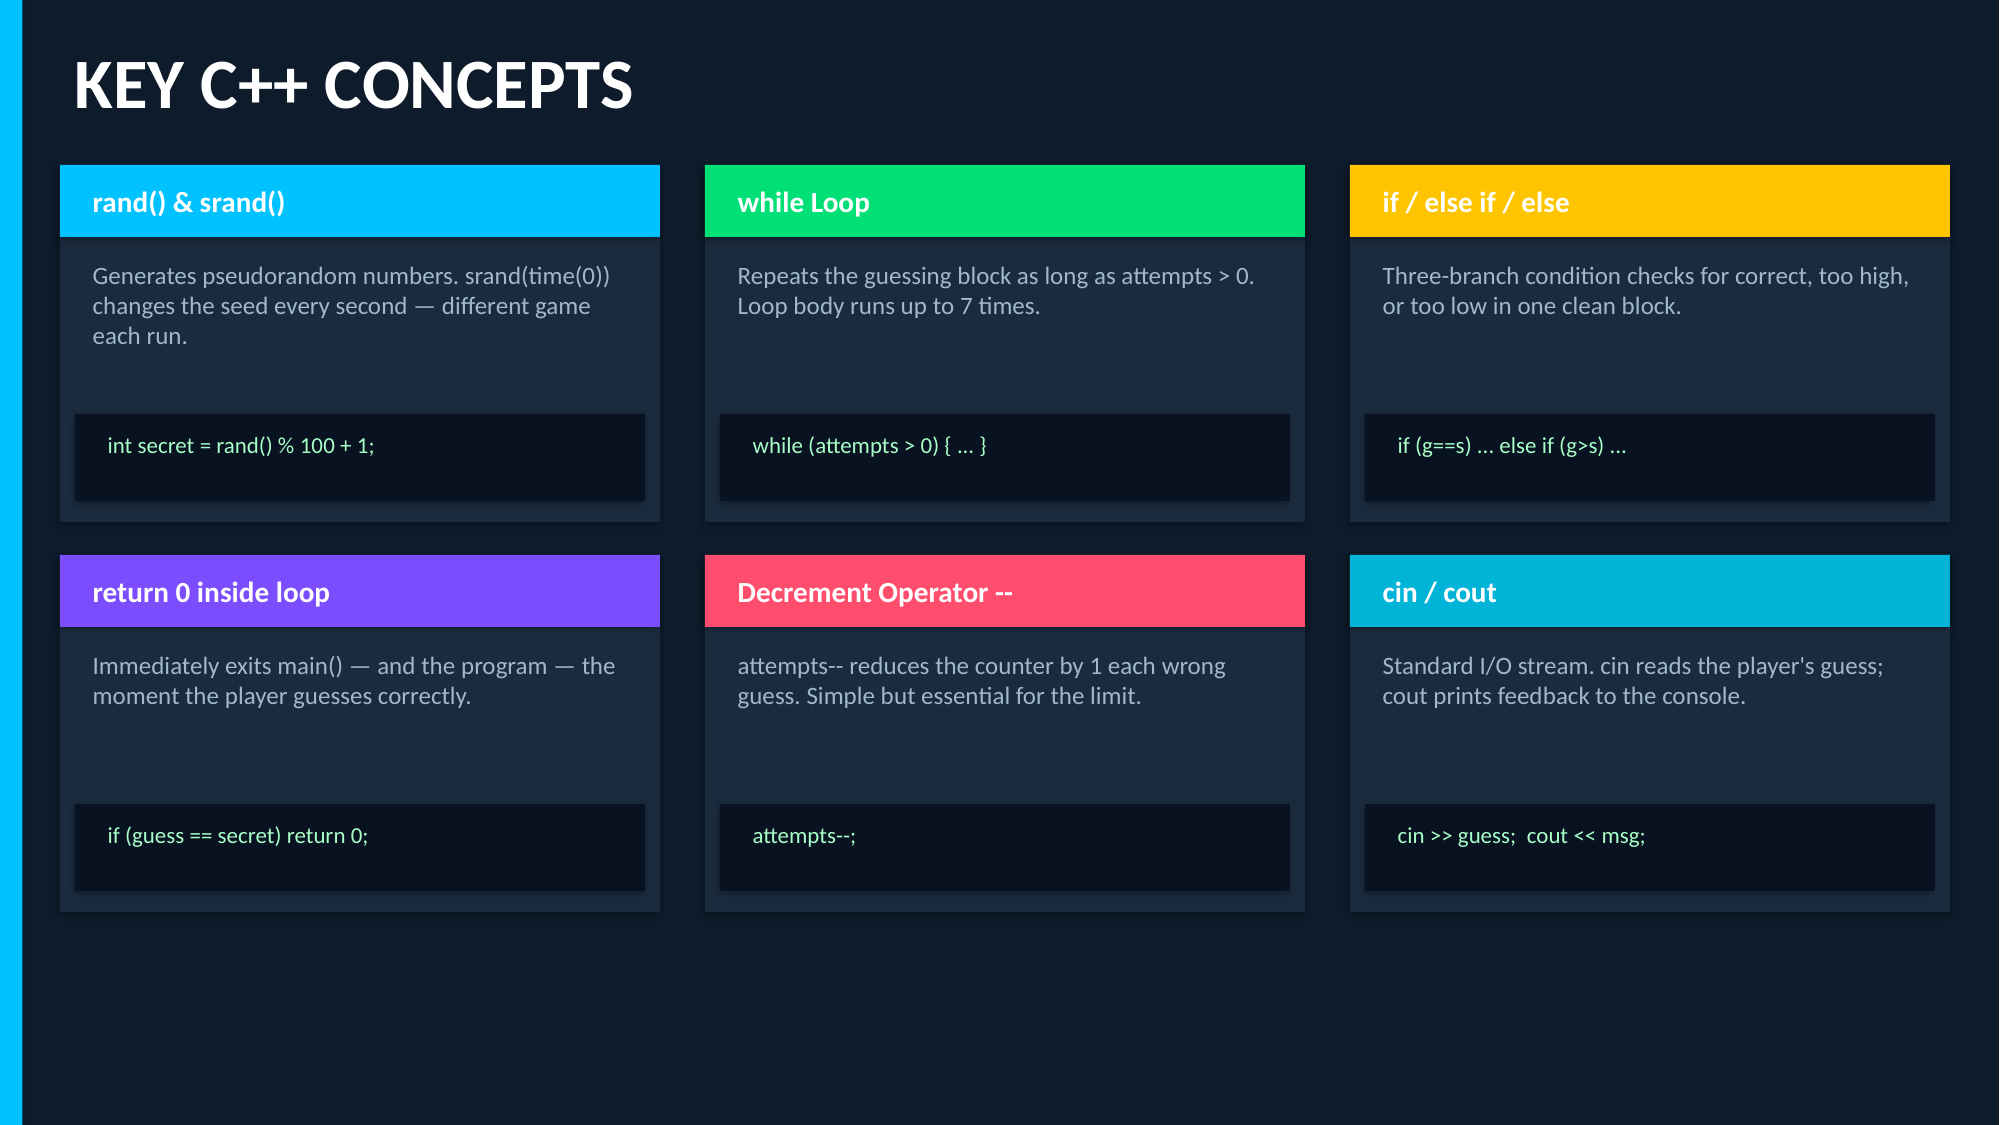

KEY C++ CONCEPTS
rand() & srand()
while Loop
if / else if / else
Generates pseudorandom numbers. srand(time(0)) changes the seed every second — different game each run.
Repeats the guessing block as long as attempts > 0. Loop body runs up to 7 times.
Three-branch condition checks for correct, too high, or too low in one clean block.
int secret = rand() % 100 + 1;
while (attempts > 0) { ... }
if (g==s) ... else if (g>s) ...
return 0 inside loop
Decrement Operator --
cin / cout
Immediately exits main() — and the program — the moment the player guesses correctly.
attempts-- reduces the counter by 1 each wrong guess. Simple but essential for the limit.
Standard I/O stream. cin reads the player's guess; cout prints feedback to the console.
if (guess == secret) return 0;
attempts--;
cin >> guess; cout << msg;